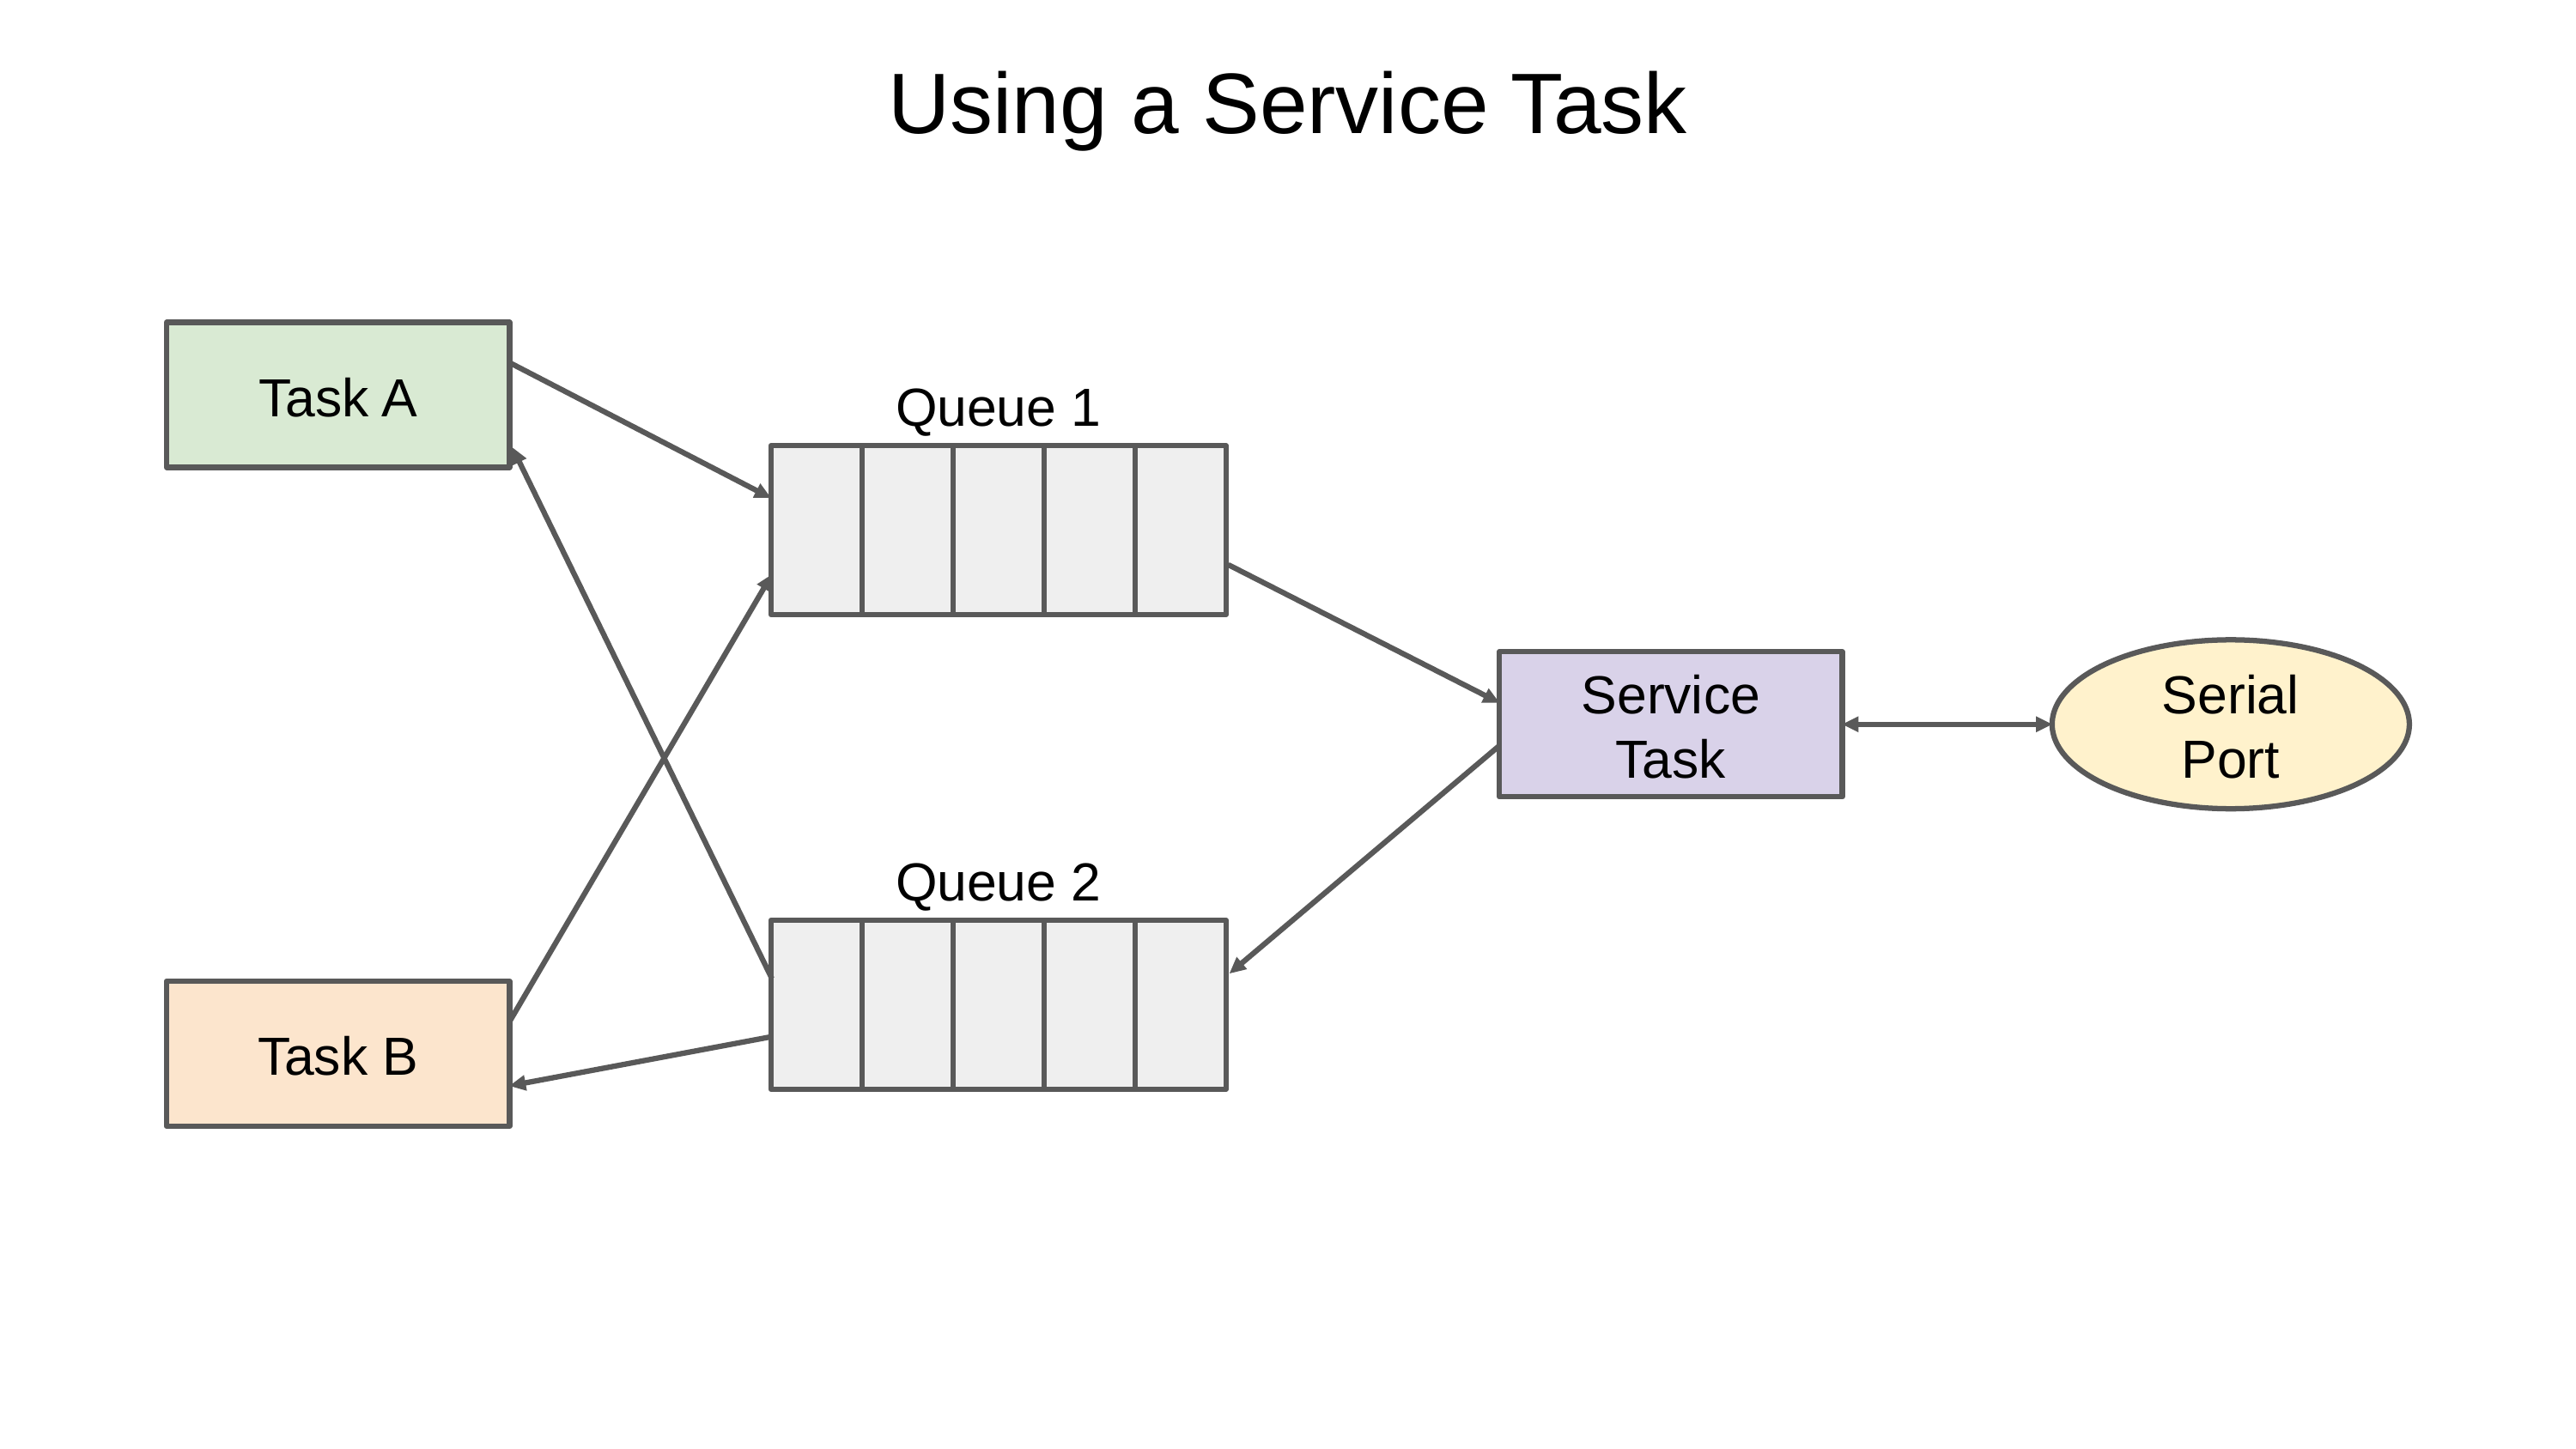

Using a Service Task
Task A
Queue 1
Serial Port
Service
Task
Queue 2
Task B